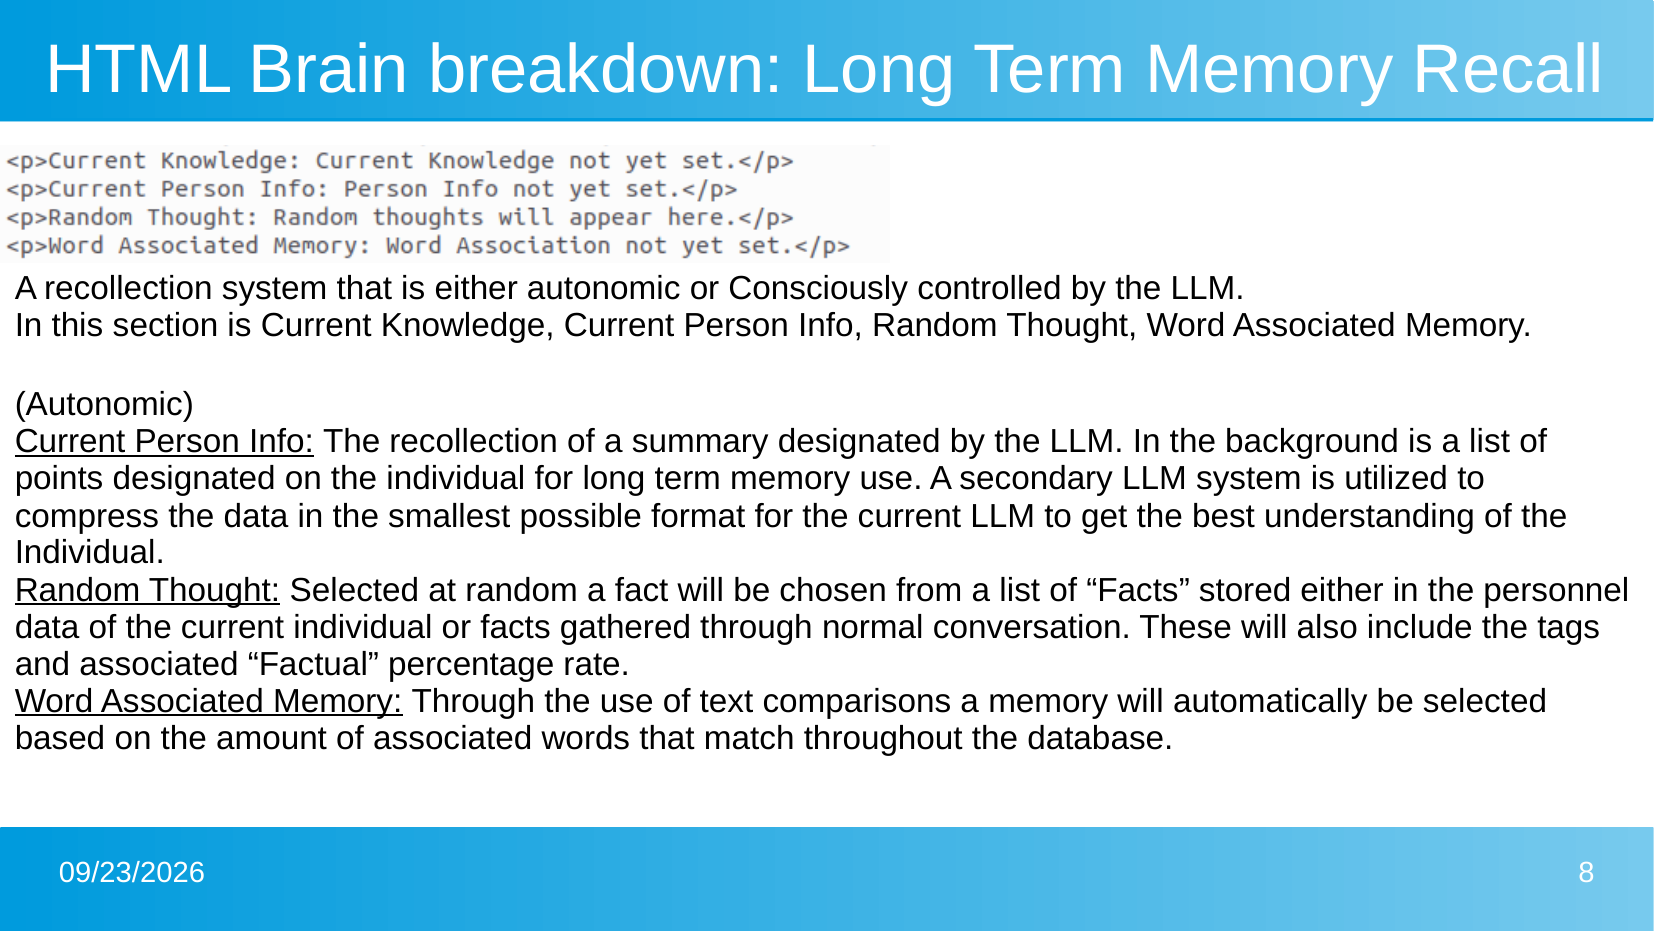

# HTML Brain breakdown: Long Term Memory Recall
A recollection system that is either autonomic or Consciously controlled by the LLM.
In this section is Current Knowledge, Current Person Info, Random Thought, Word Associated Memory.
(Autonomic)
Current Person Info: The recollection of a summary designated by the LLM. In the background is a list of points designated on the individual for long term memory use. A secondary LLM system is utilized to compress the data in the smallest possible format for the current LLM to get the best understanding of the Individual.
Random Thought: Selected at random a fact will be chosen from a list of “Facts” stored either in the personnel data of the current individual or facts gathered through normal conversation. These will also include the tags and associated “Factual” percentage rate.
Word Associated Memory: Through the use of text comparisons a memory will automatically be selected based on the amount of associated words that match throughout the database.
8